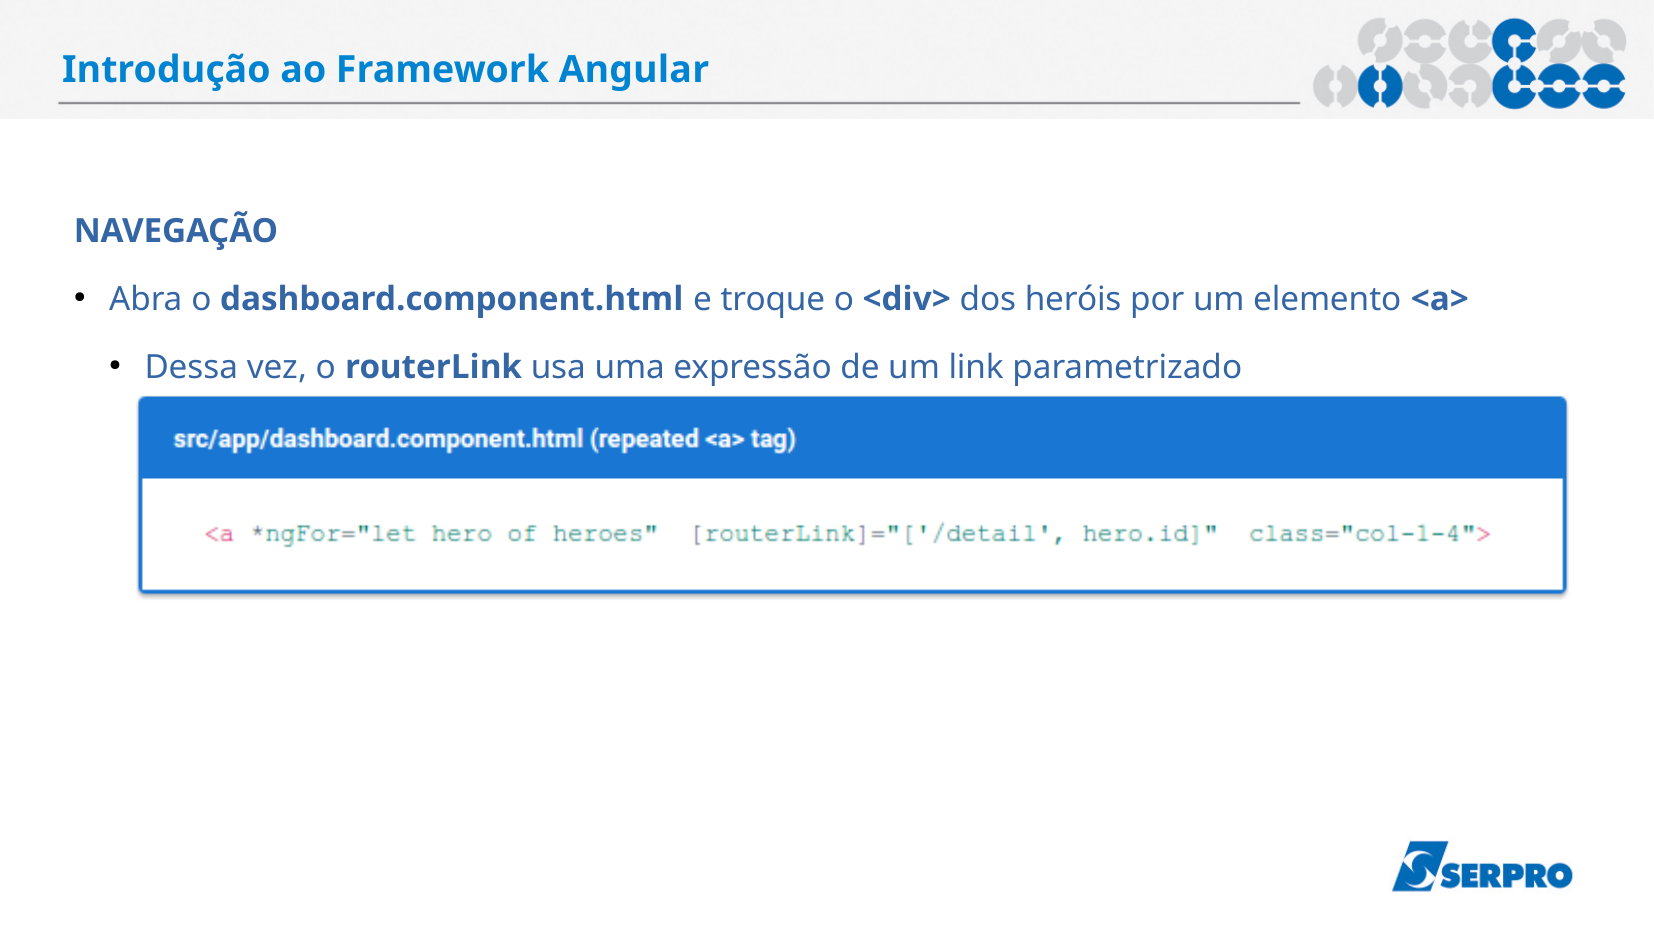

Introdução ao Framework Angular
NAVEGAÇÃO
Abra o dashboard.component.html e troque o <div> dos heróis por um elemento <a>
Dessa vez, o routerLink usa uma expressão de um link parametrizado